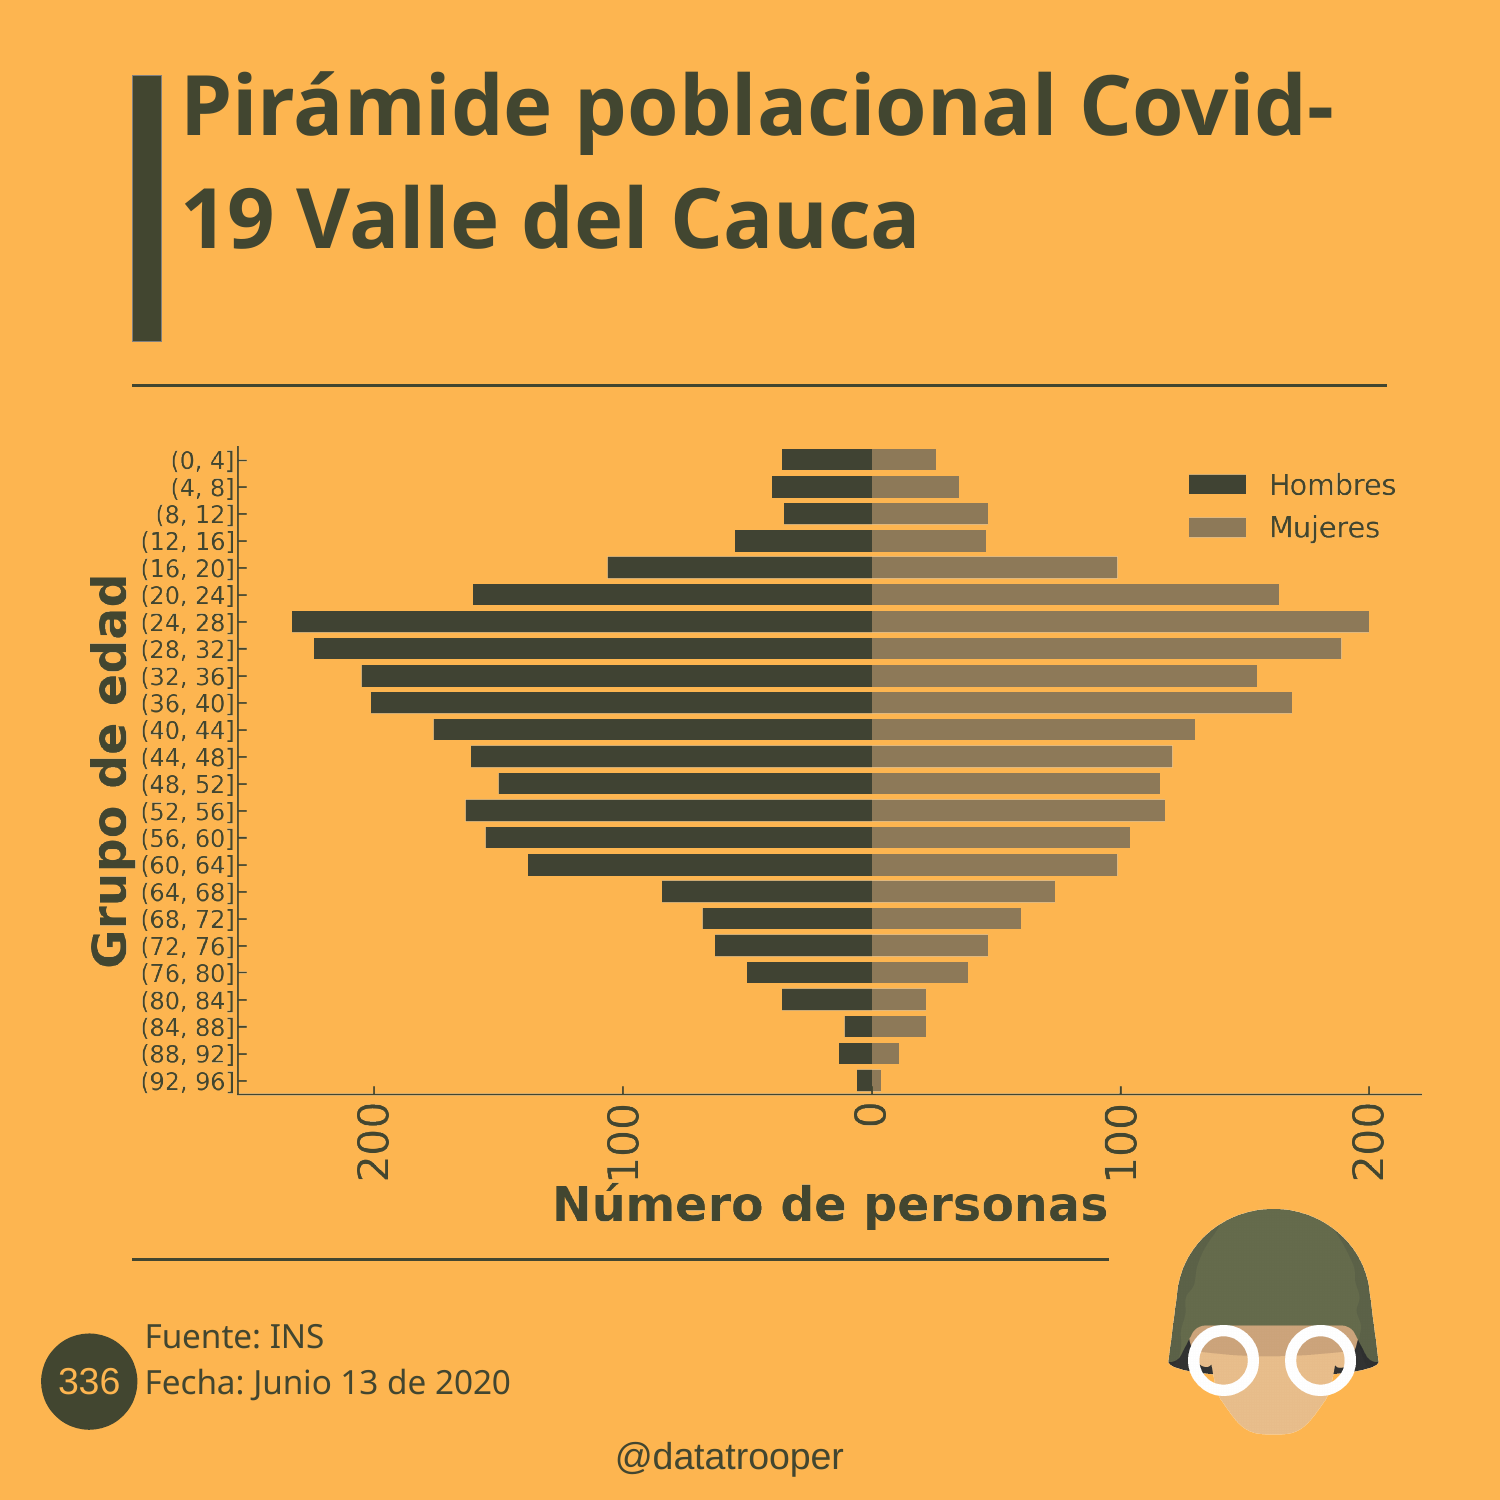

# Pirámide poblacional Covid-19 Valle del Cauca